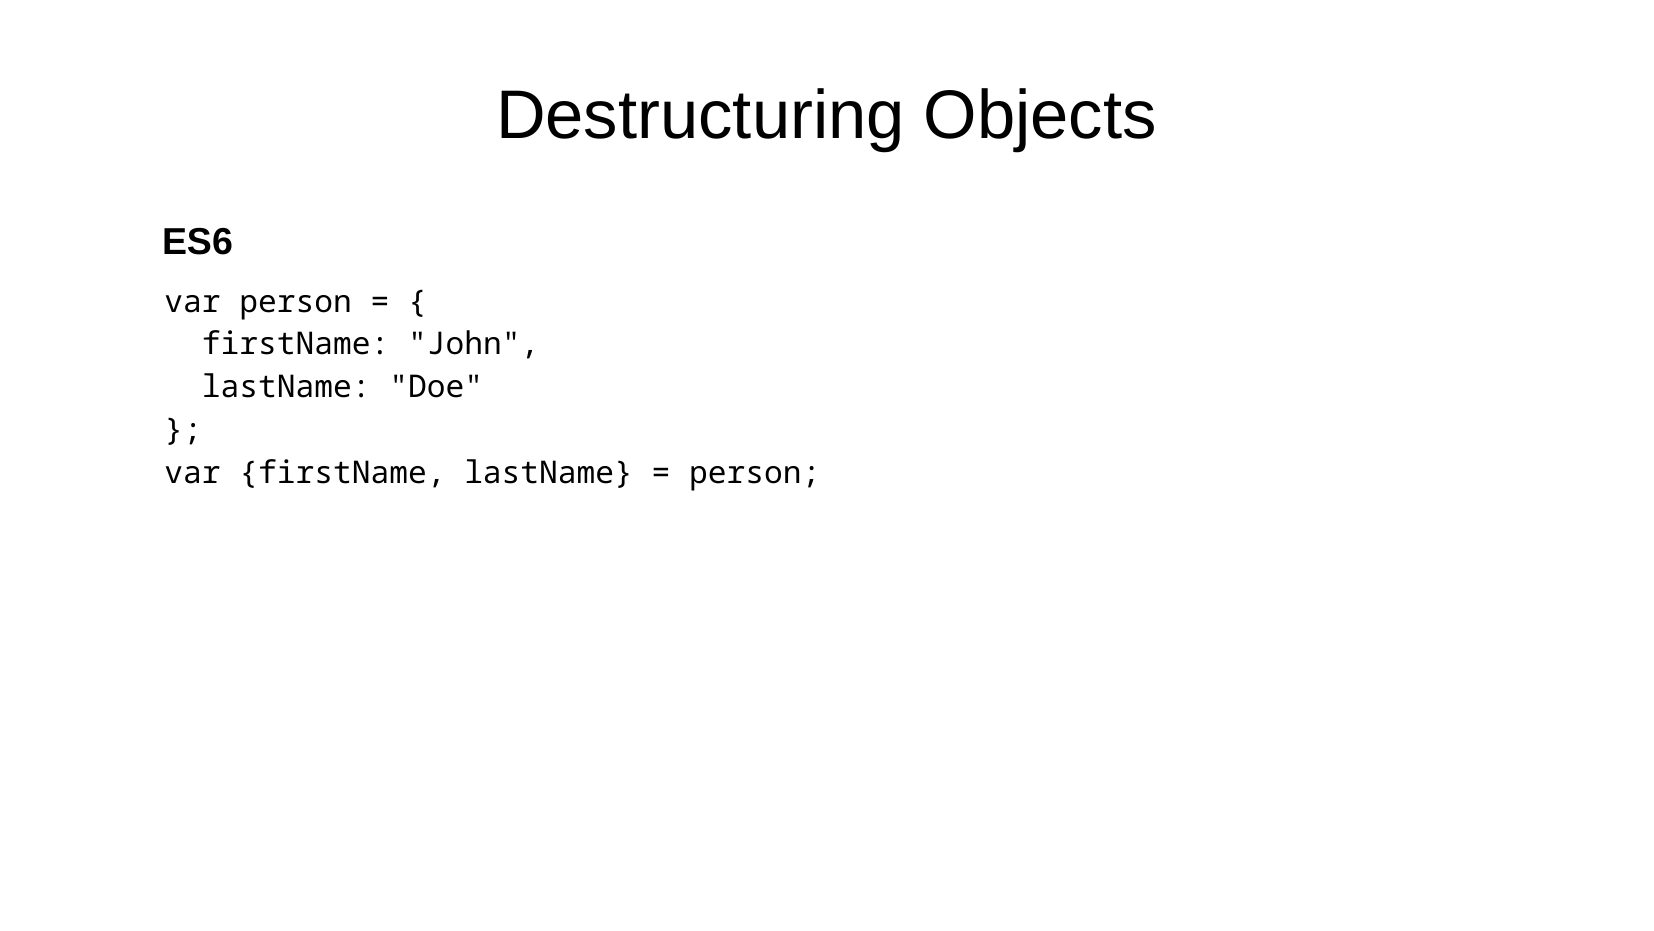

# Destructuring Objects
ES6
var person = {
 firstName: "John",
 lastName: "Doe"
};
var {firstName, lastName} = person;